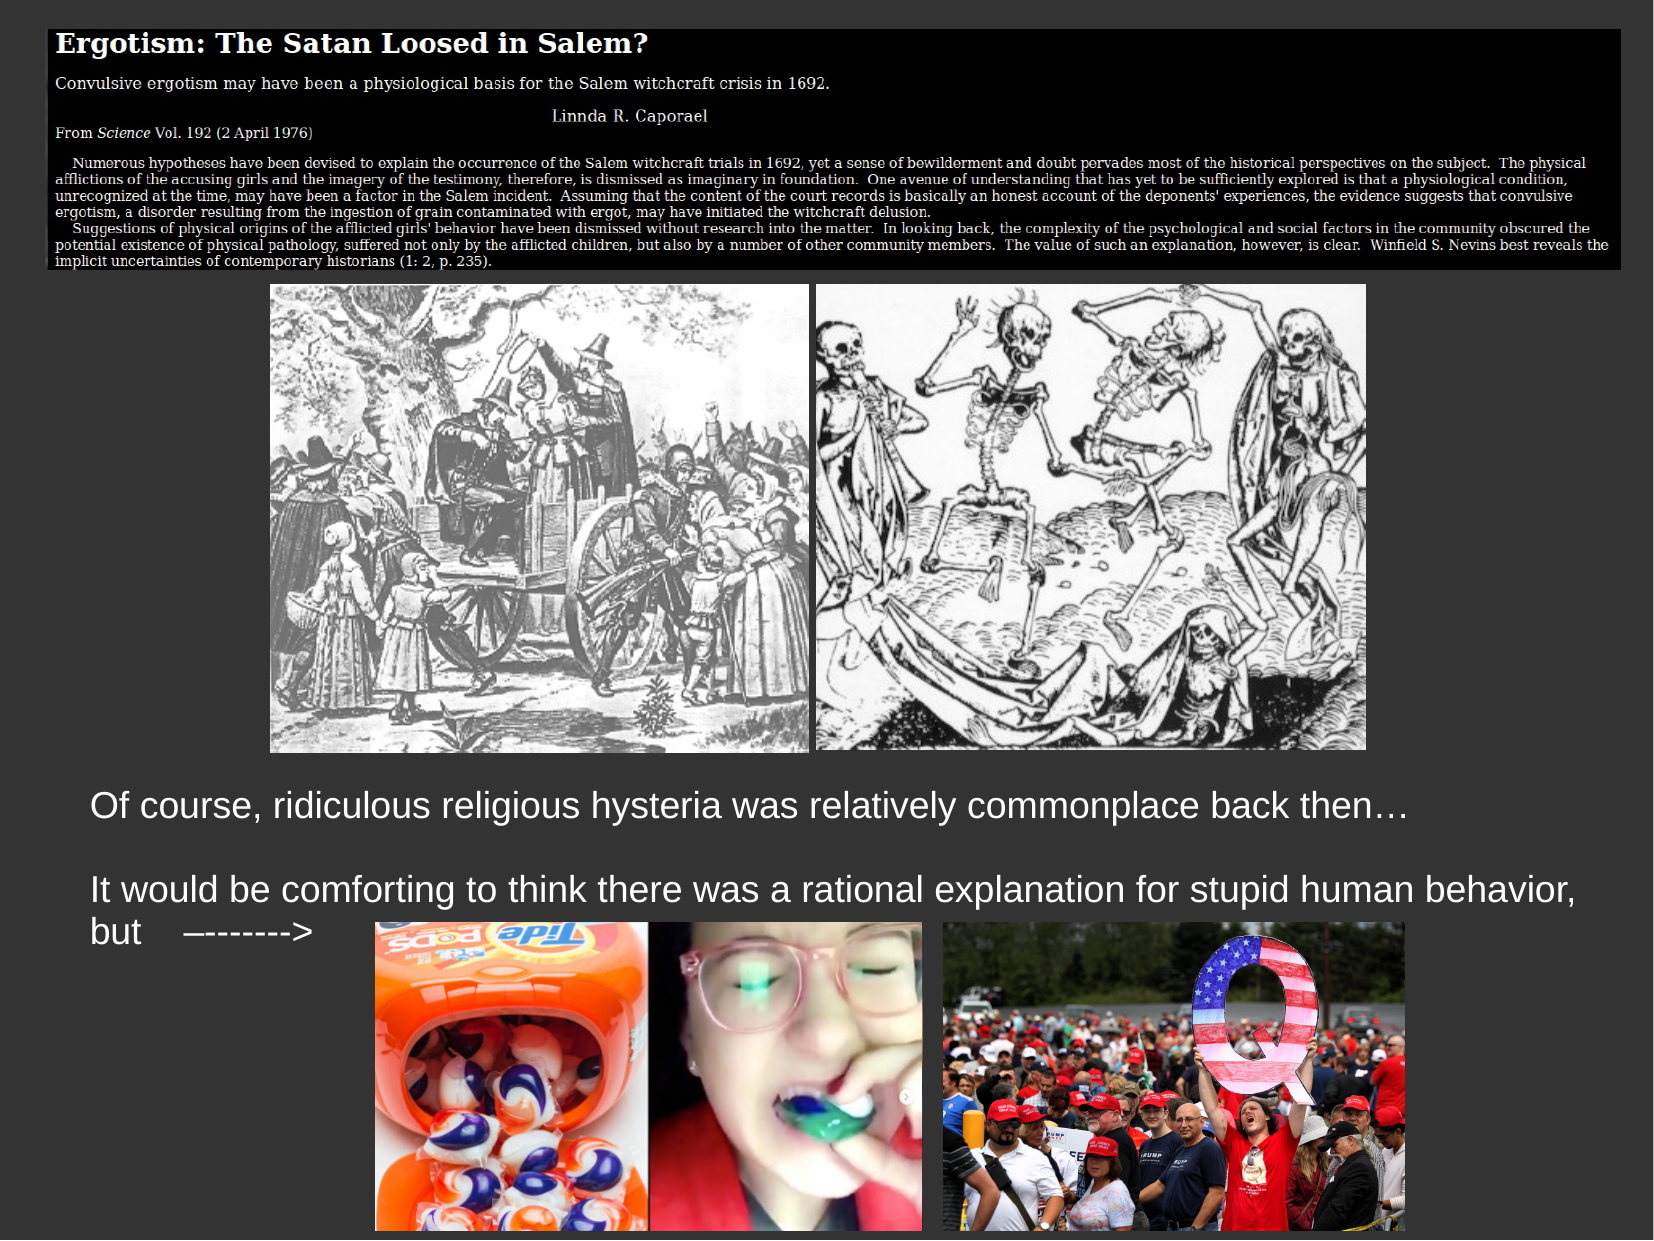

Of course, ridiculous religious hysteria was relatively commonplace back then…
It would be comforting to think there was a rational explanation for stupid human behavior,
but –------->